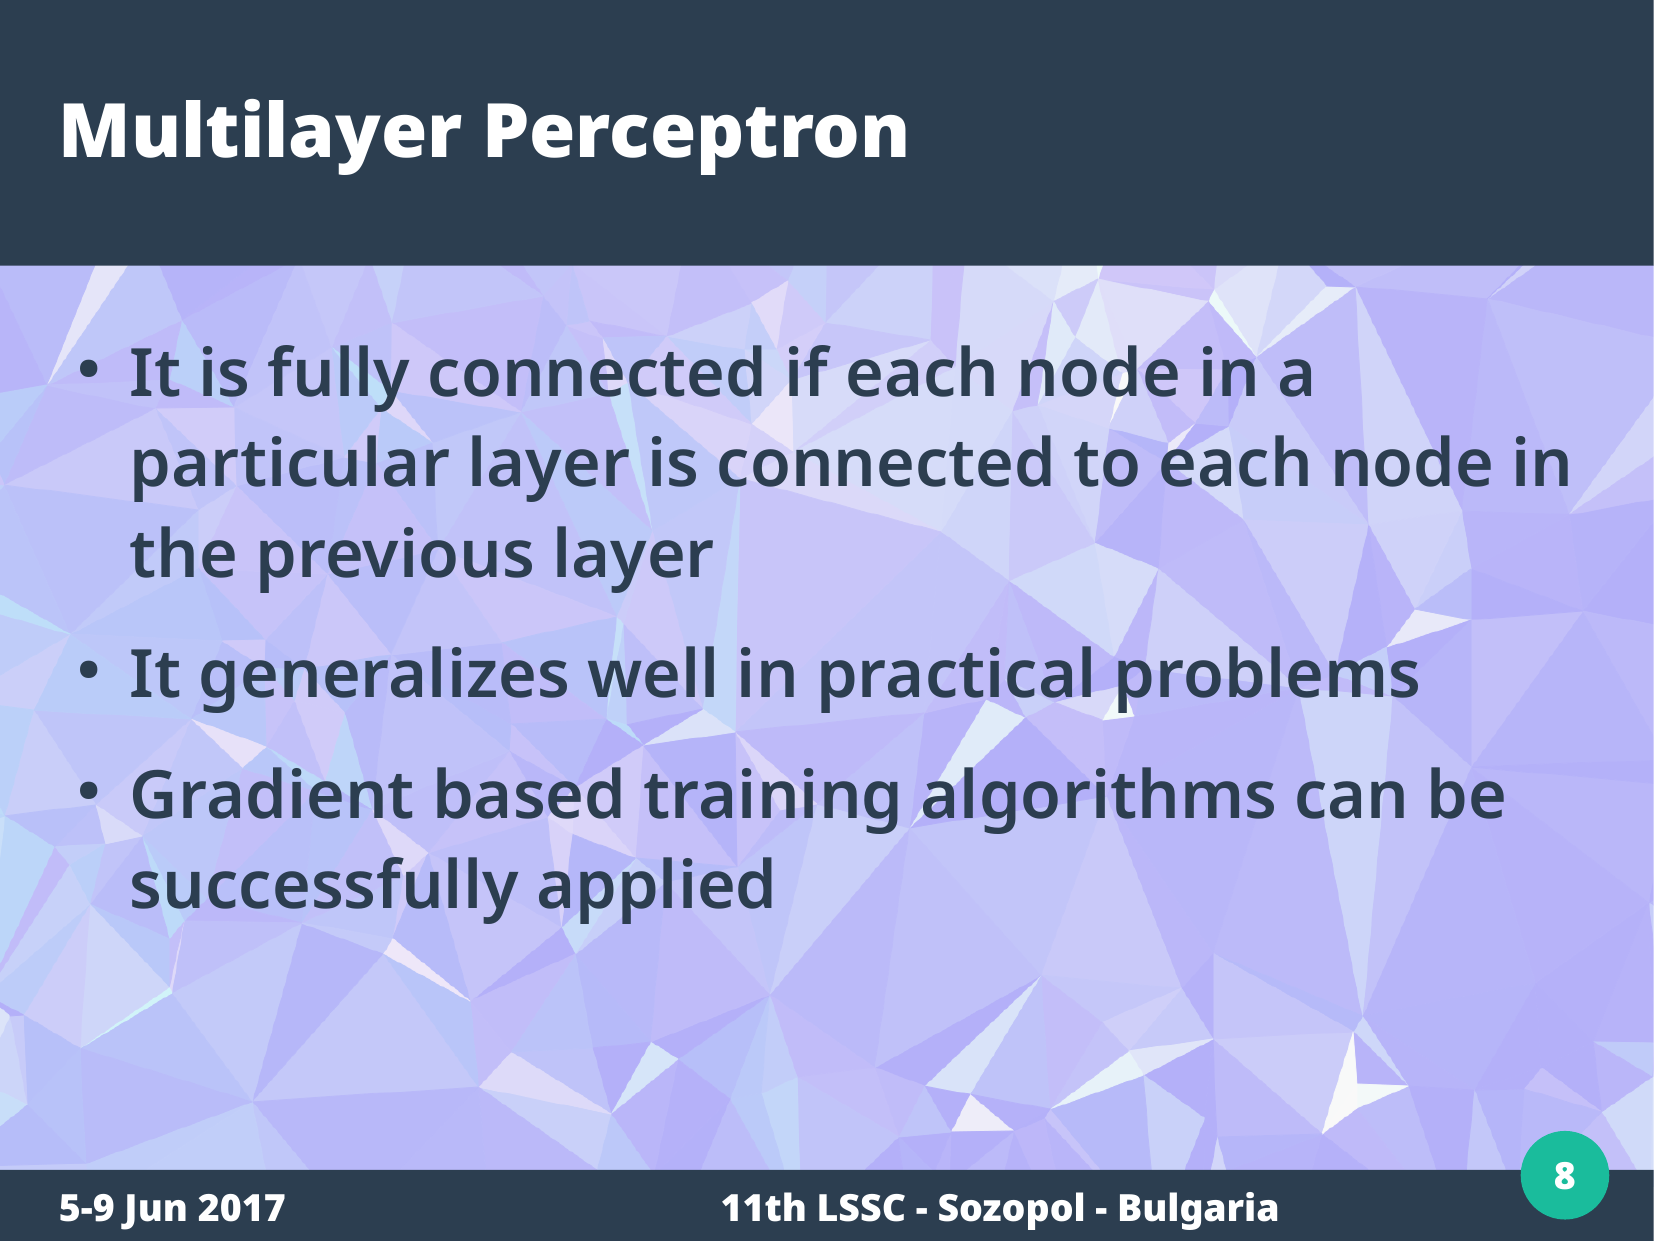

# Multilayer Perceptron
It is fully connected if each node in a particular layer is connected to each node in the previous layer
It generalizes well in practical problems
Gradient based training algorithms can be successfully applied
8
5-9 Jun 2017
11th LSSC - Sozopol - Bulgaria